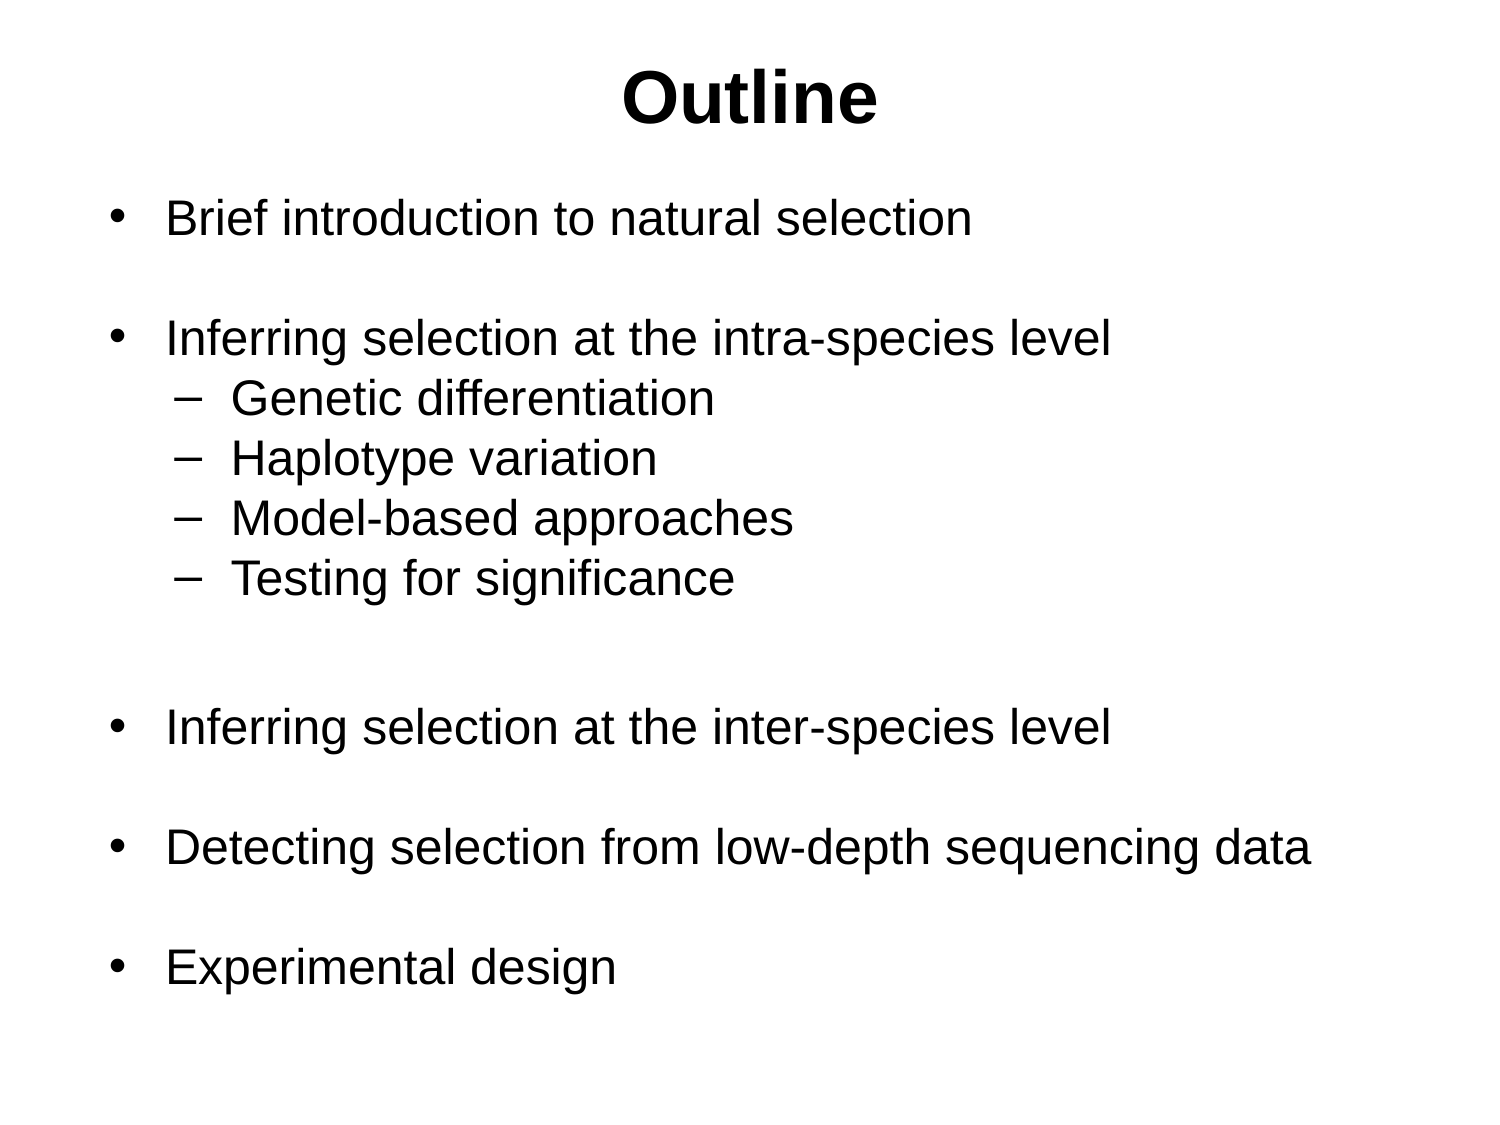

# Outline
Brief introduction to natural selection
Inferring selection at the intra-species level
Genetic differentiation
Haplotype variation
Model-based approaches
Testing for significance
Inferring selection at the inter-species level
Detecting selection from low-depth sequencing data
Experimental design